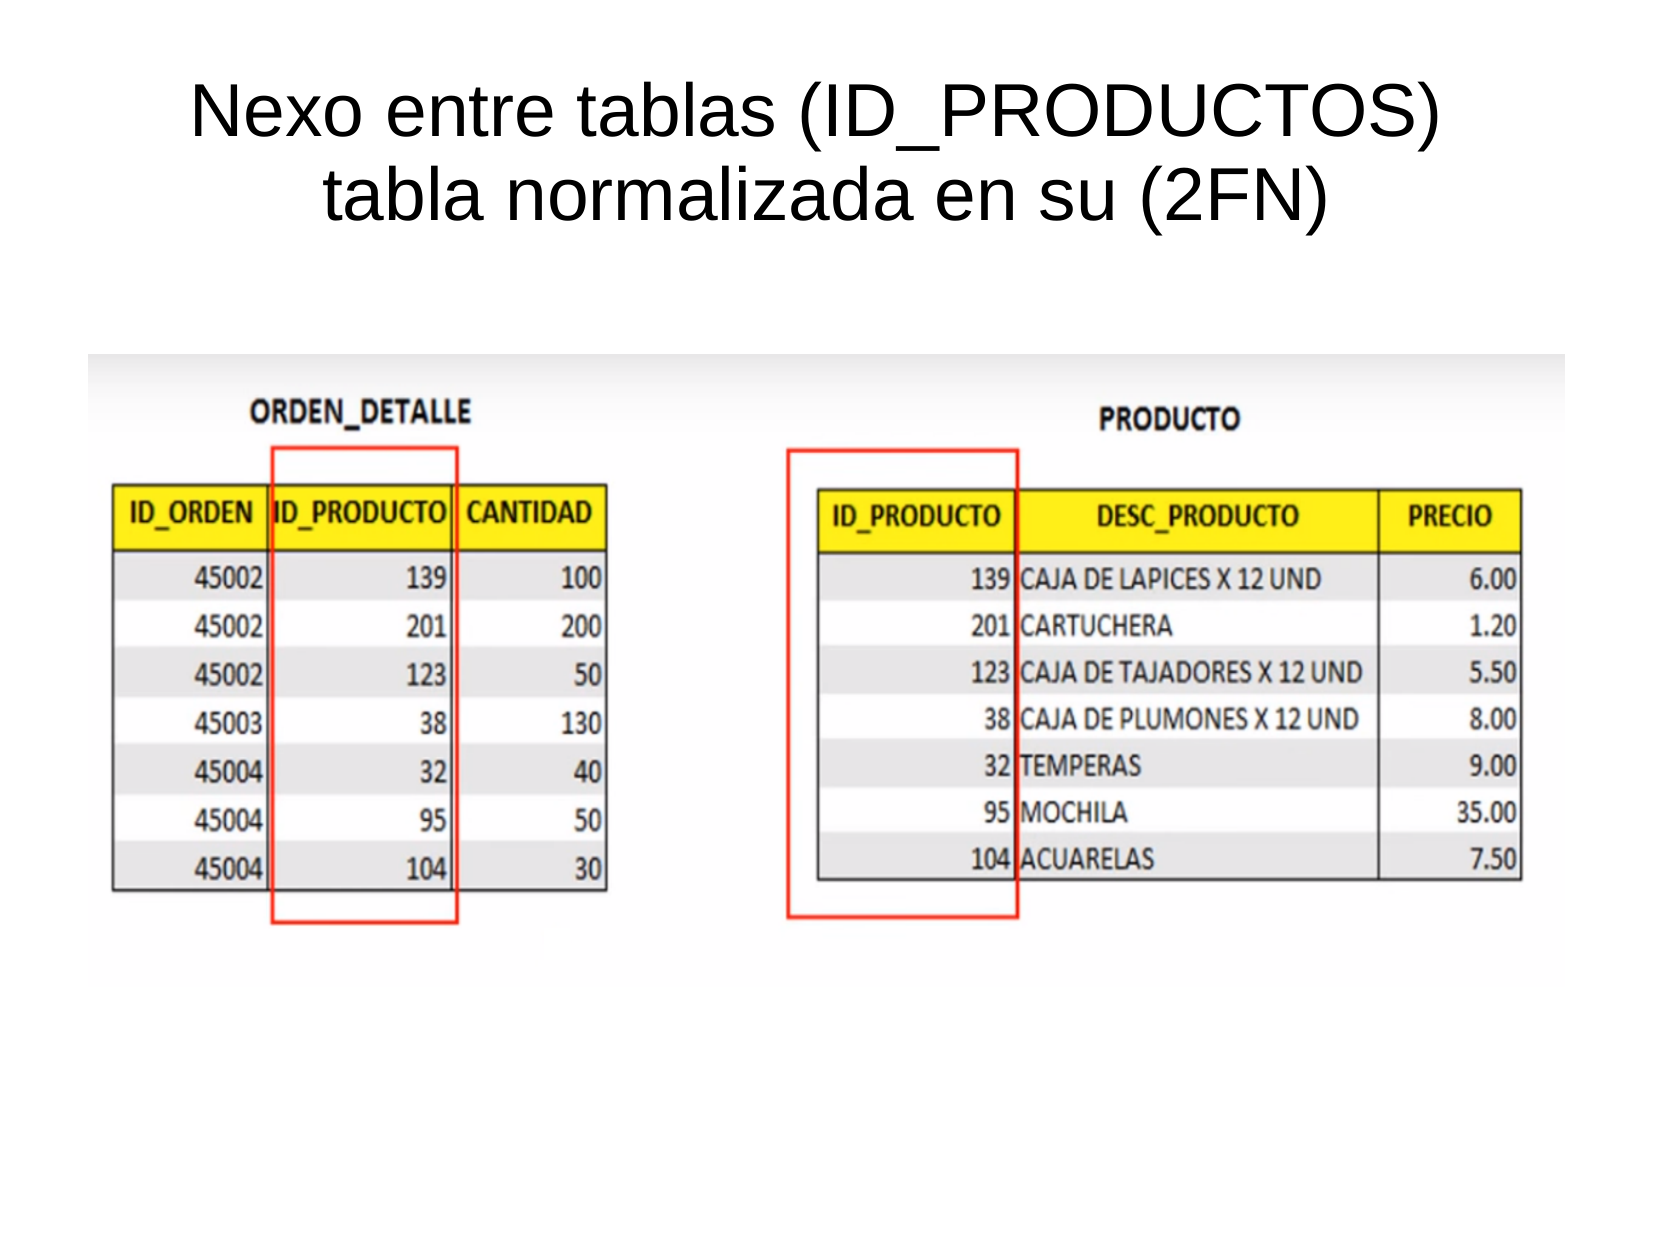

# Nexo entre tablas (ID_PRODUCTOS) tabla normalizada en su (2FN)